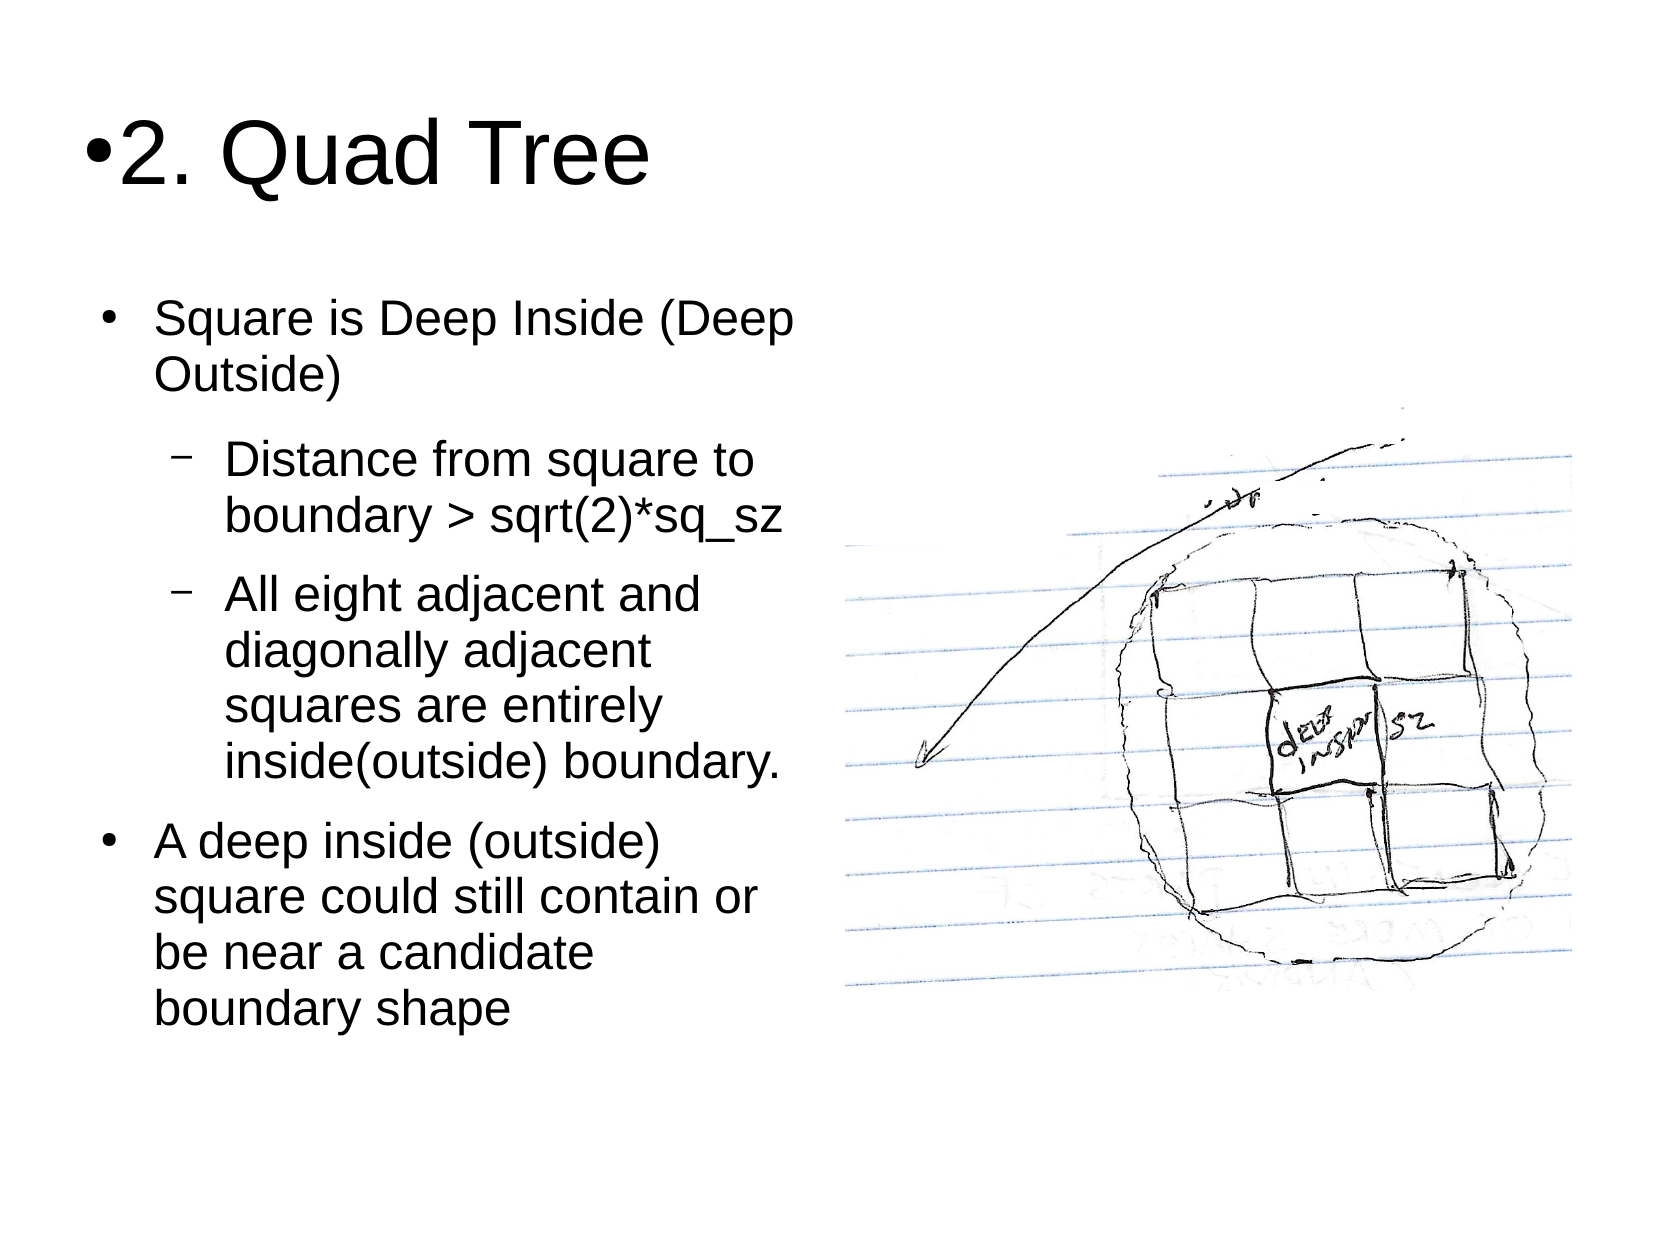

# 2. Quad Tree
Square is Deep Inside (Deep Outside)
Distance from square to boundary > sqrt(2)*sq_sz
All eight adjacent and diagonally adjacent squares are entirely inside(outside) boundary.
A deep inside (outside) square could still contain or be near a candidate boundary shape